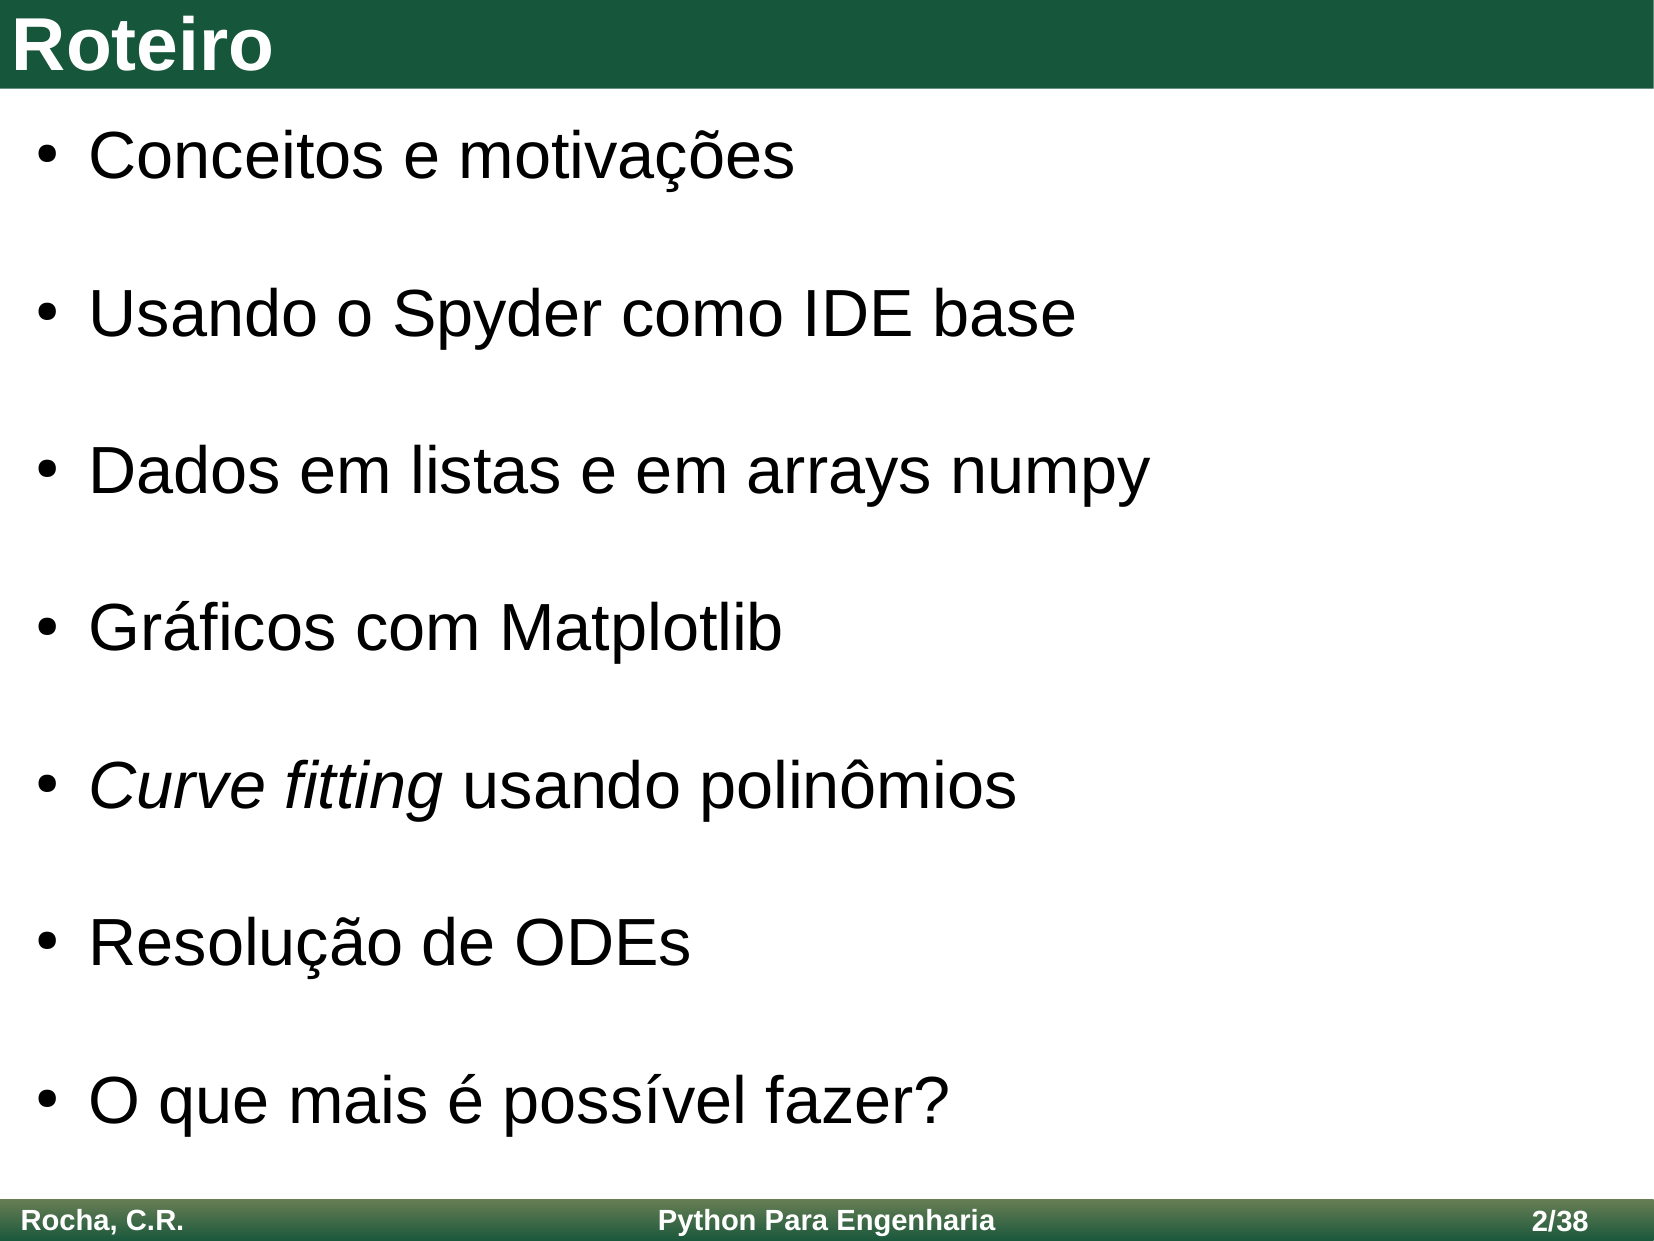

# Roteiro
Conceitos e motivações
Usando o Spyder como IDE base
Dados em listas e em arrays numpy
Gráficos com Matplotlib
Curve fitting usando polinômios
Resolução de ODEs
O que mais é possível fazer?